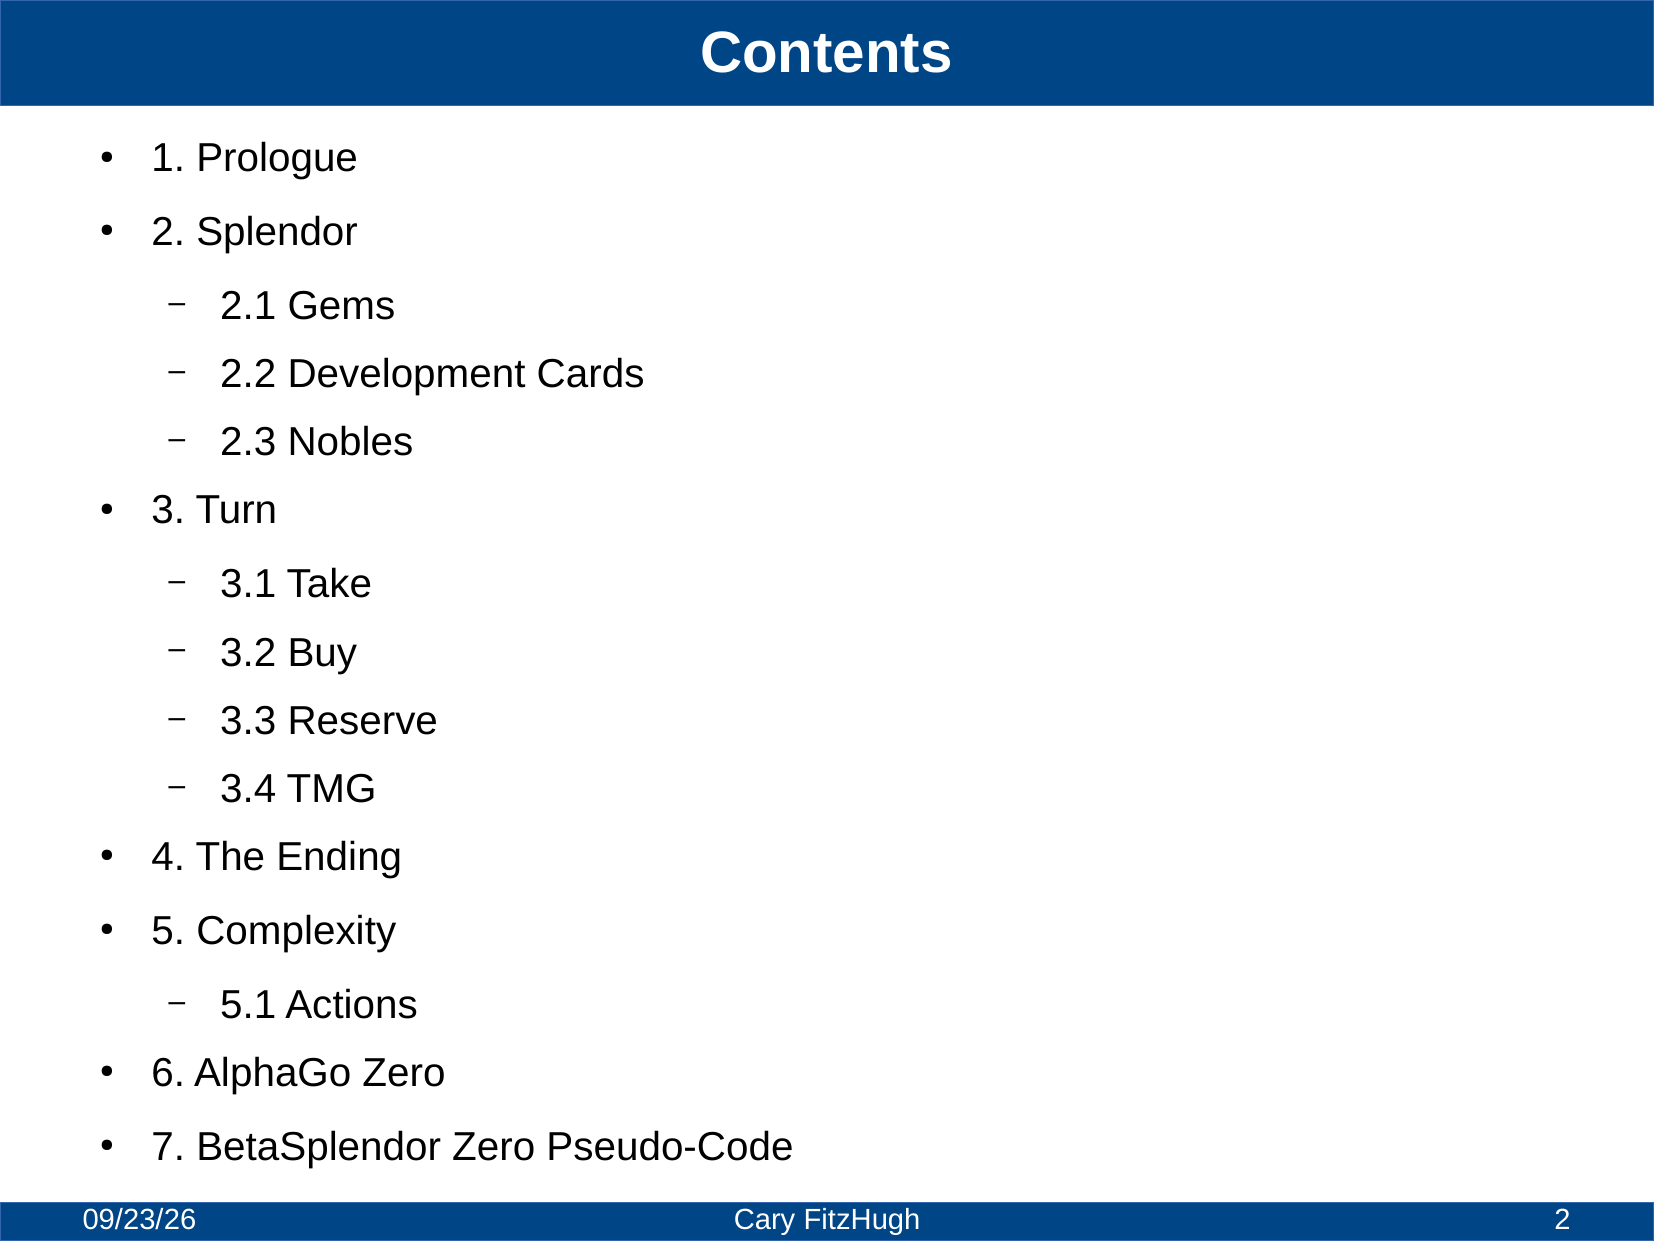

# Contents
1. Prologue
2. Splendor
2.1 Gems
2.2 Development Cards
2.3 Nobles
3. Turn
3.1 Take
3.2 Buy
3.3 Reserve
3.4 TMG
4. The Ending
5. Complexity
5.1 Actions
6. AlphaGo Zero
7. BetaSplendor Zero Pseudo-Code
Cary FitzHugh
2